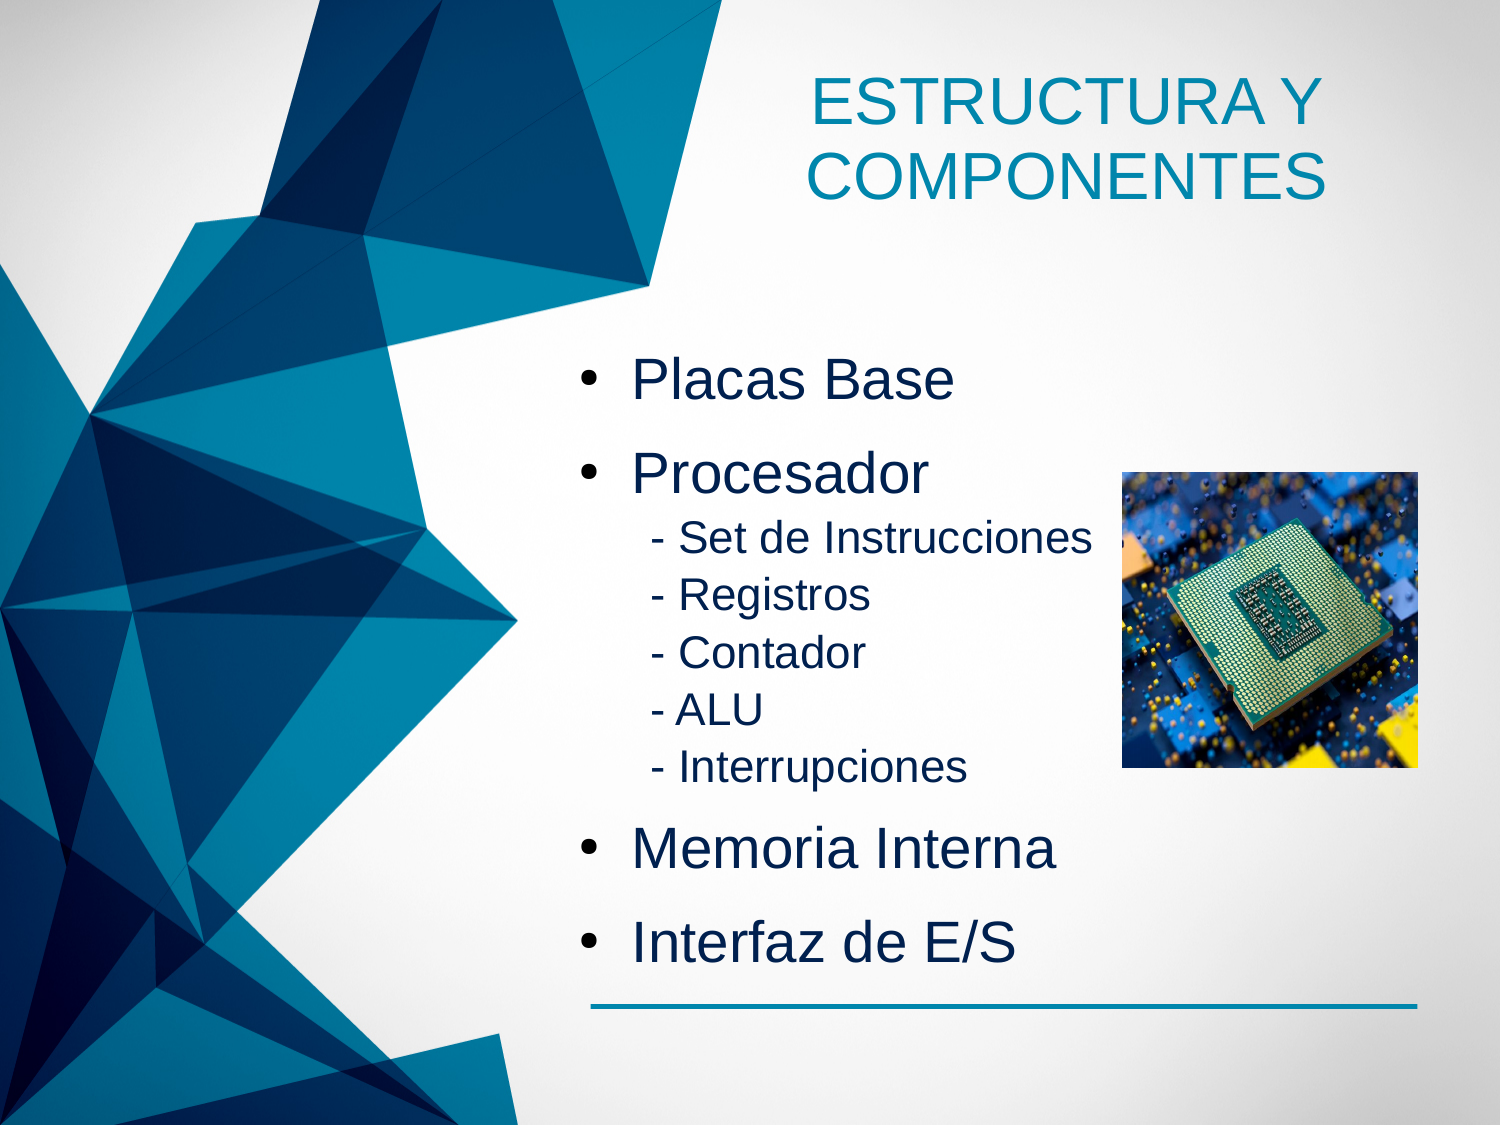

# ESTRUCTURA Y COMPONENTES
Placas Base
Procesador
 - Set de Instrucciones
 - Registros
 - Contador
 - ALU
 - Interrupciones
Memoria Interna
Interfaz de E/S